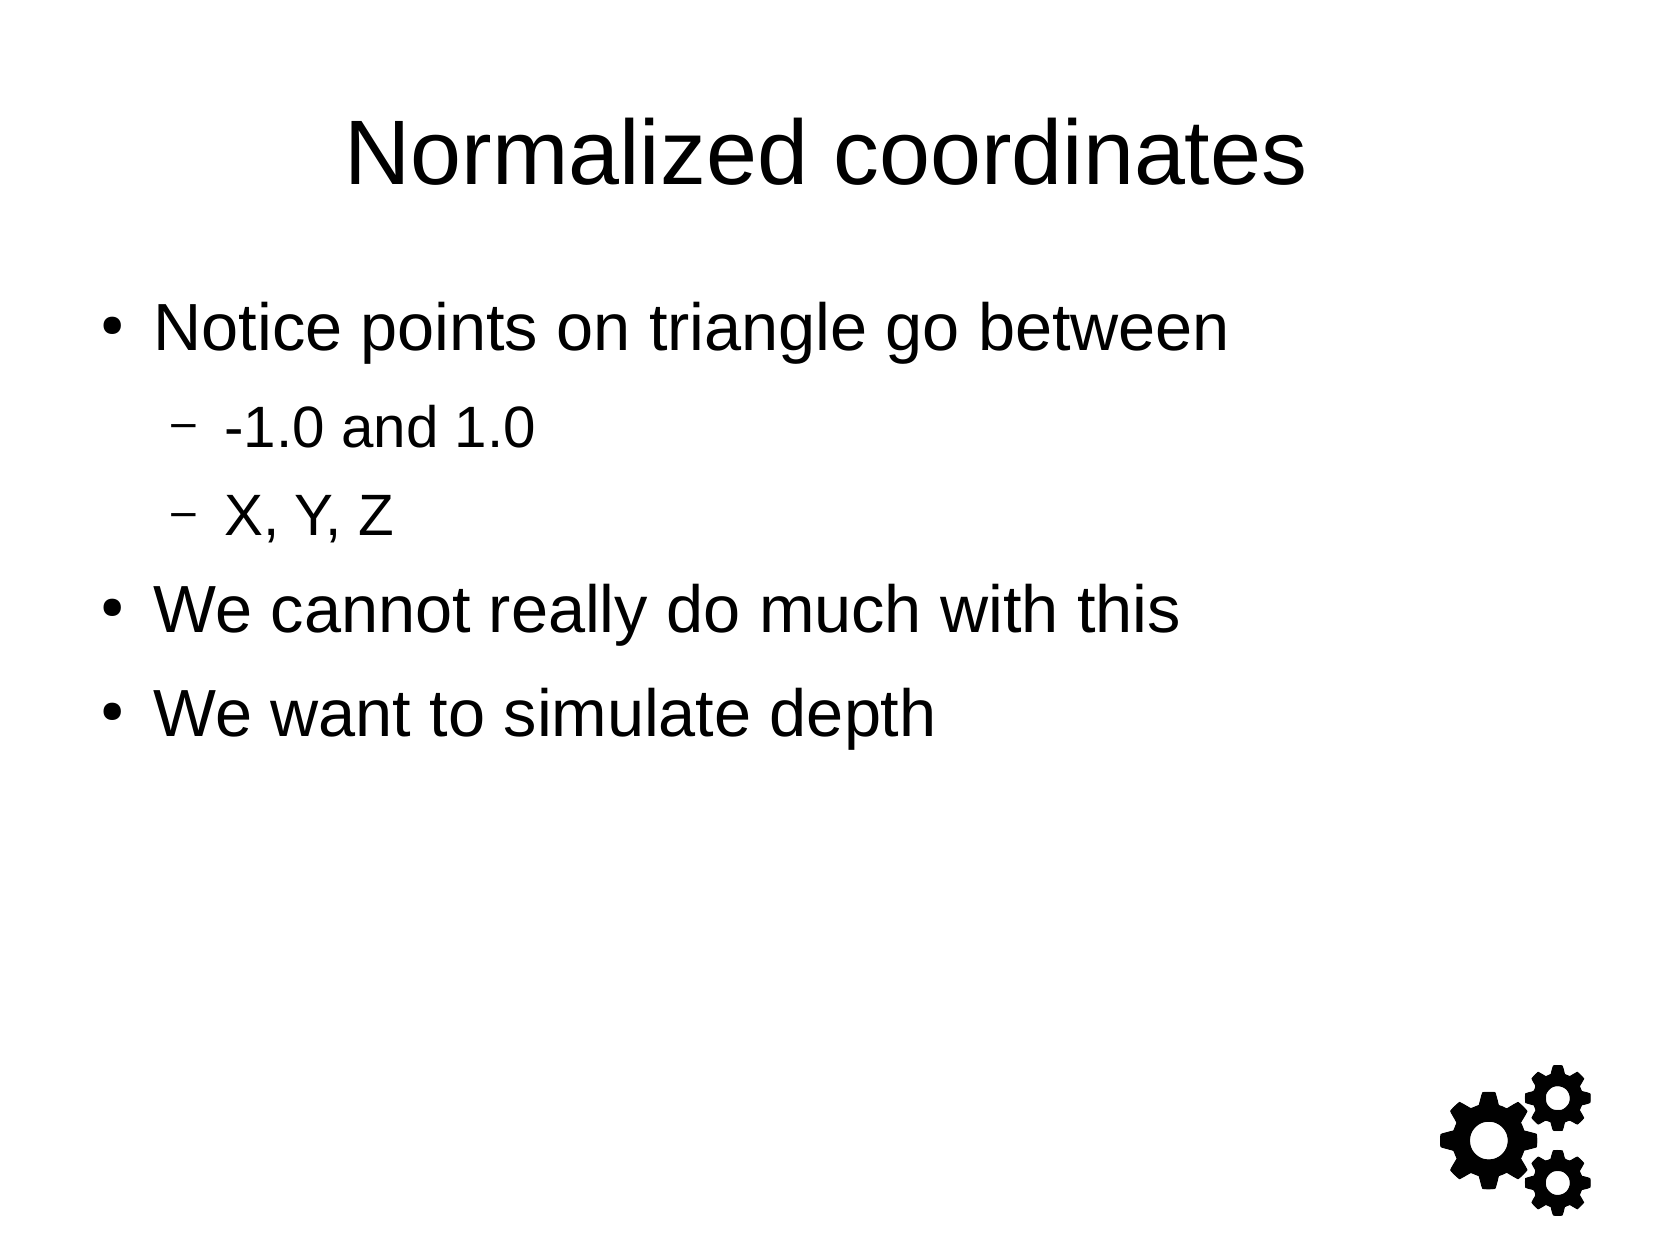

# Normalized coordinates
Notice points on triangle go between
-1.0 and 1.0
X, Y, Z
We cannot really do much with this
We want to simulate depth